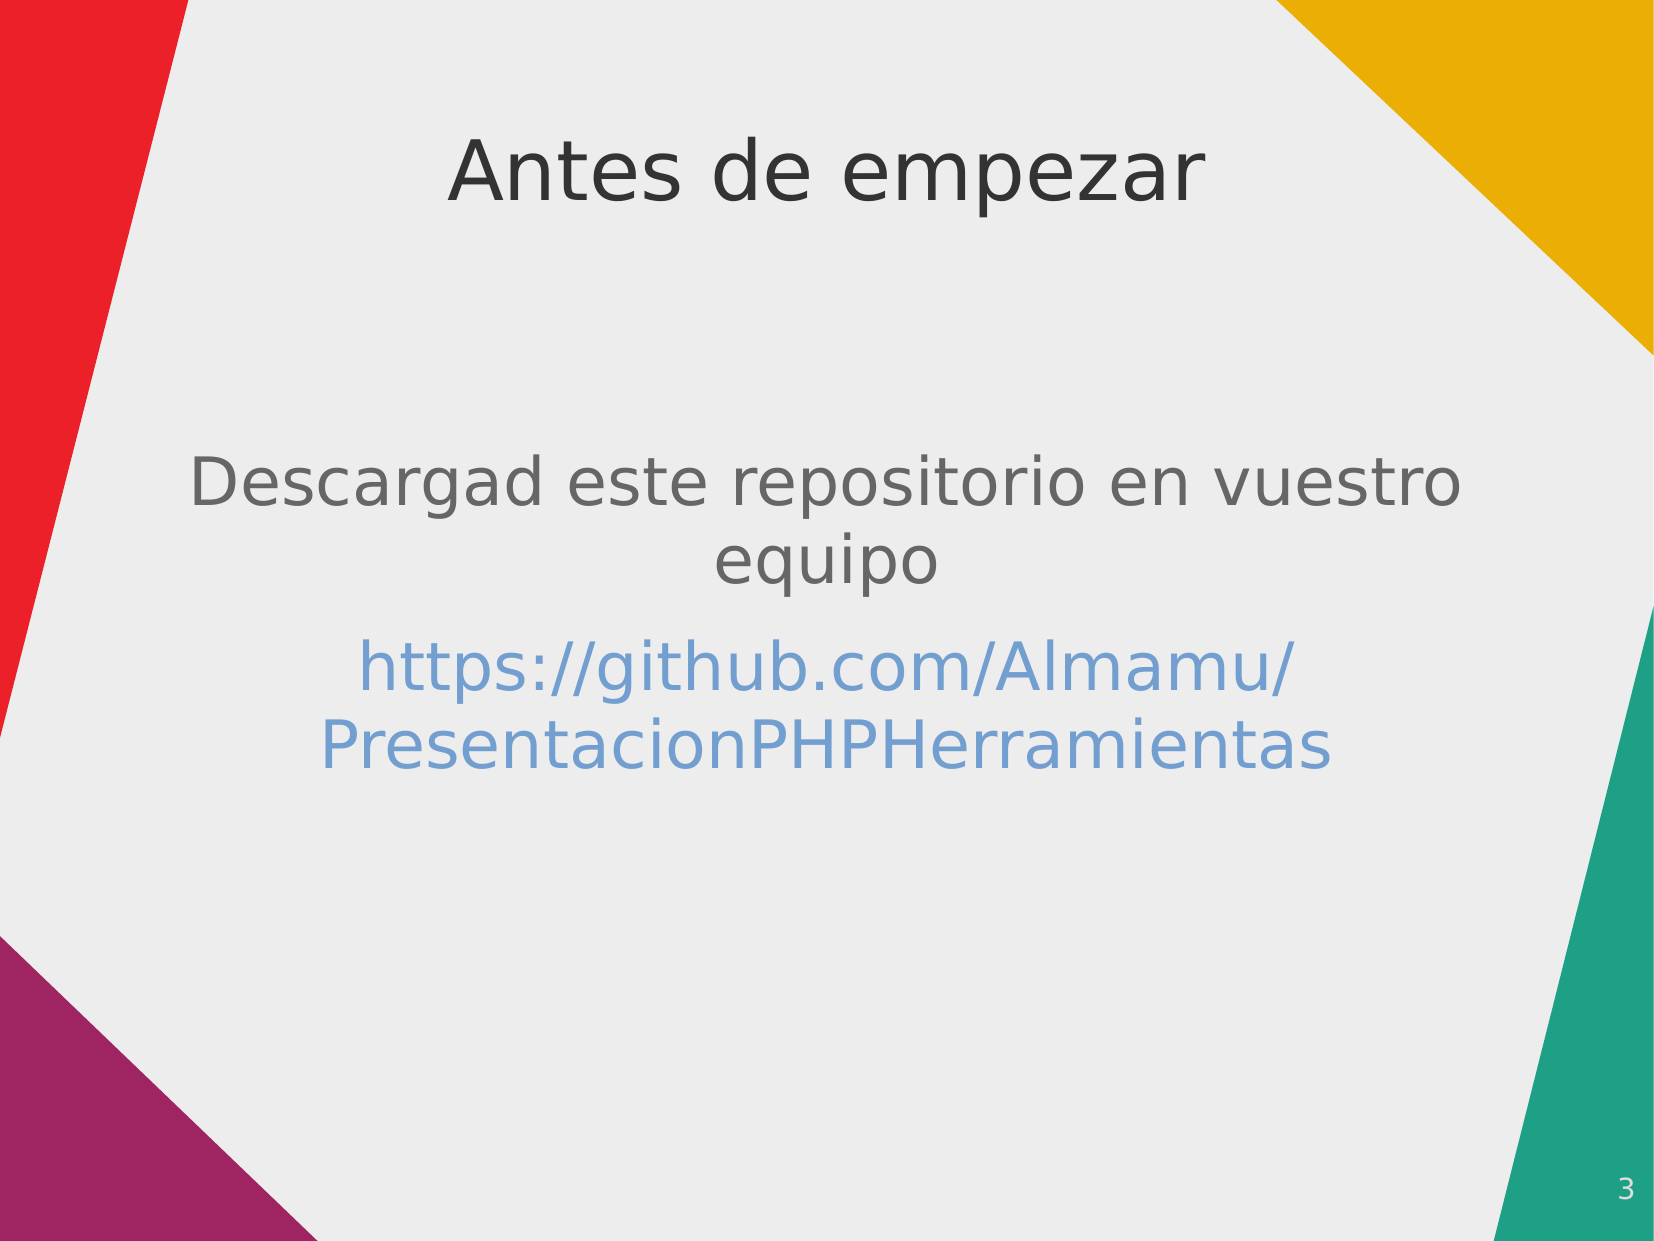

# Antes de empezar
Descargad este repositorio en vuestro equipo
https://github.com/Almamu/PresentacionPHPHerramientas
3